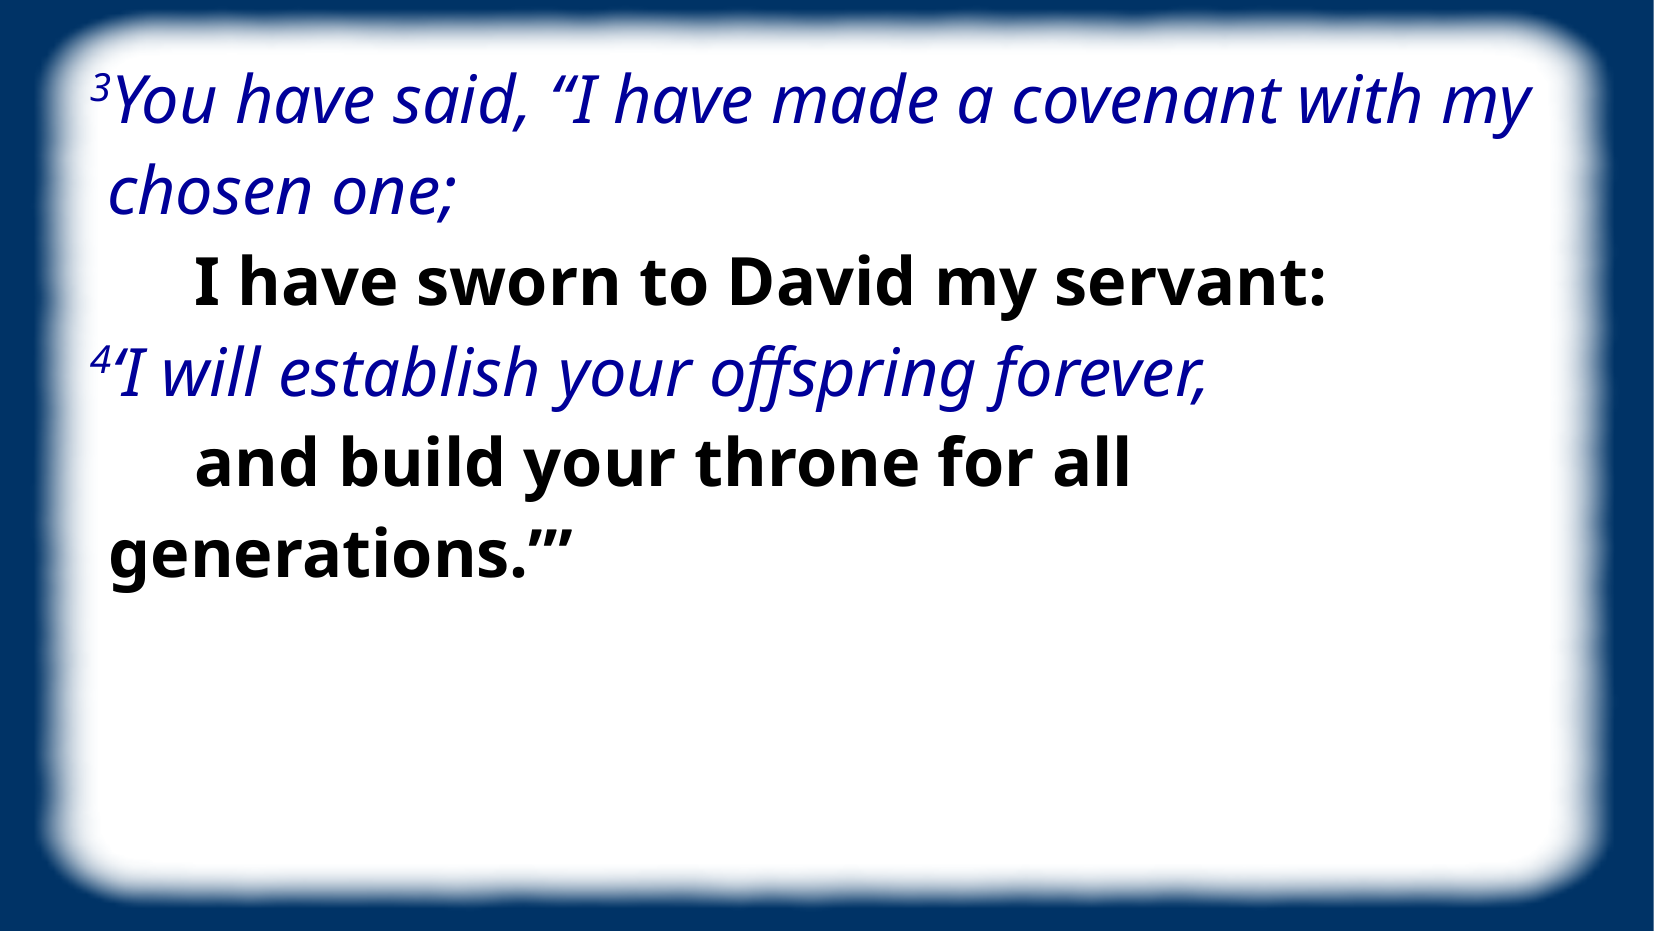

3You have said, “I have made a covenant with my
 chosen one;
 I have sworn to David my servant:
4‘I will establish your offspring forever,
 and build your throne for all generations.’”